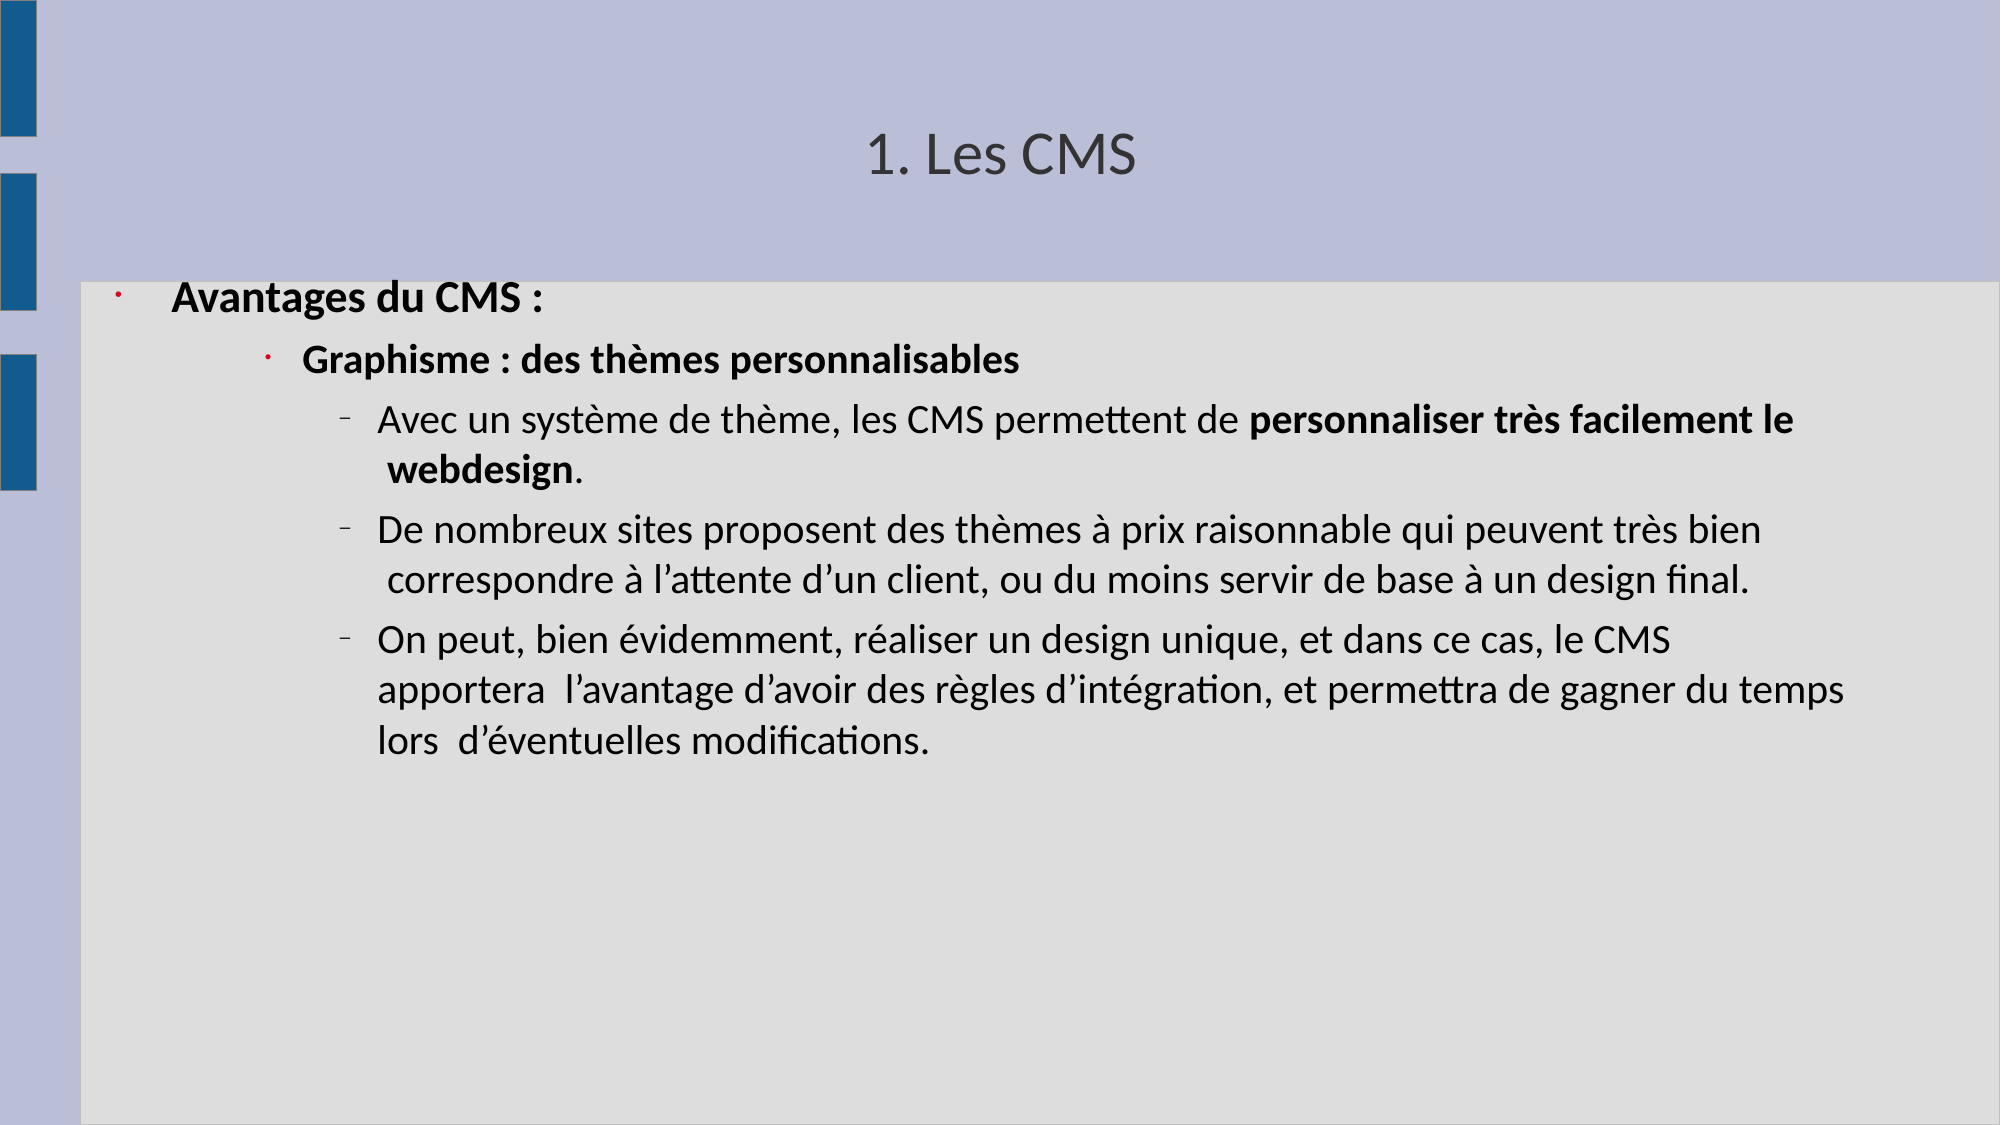

# 1. Les CMS
Avantages du CMS :
Graphisme : des thèmes personnalisables
Avec un système de thème, les CMS permettent de personnaliser très facilement le webdesign.
De nombreux sites proposent des thèmes à prix raisonnable qui peuvent très bien correspondre à l’attente d’un client, ou du moins servir de base à un design final.
On peut, bien évidemment, réaliser un design unique, et dans ce cas, le CMS apportera l’avantage d’avoir des règles d’intégration, et permettra de gagner du temps lors d’éventuelles modifications.